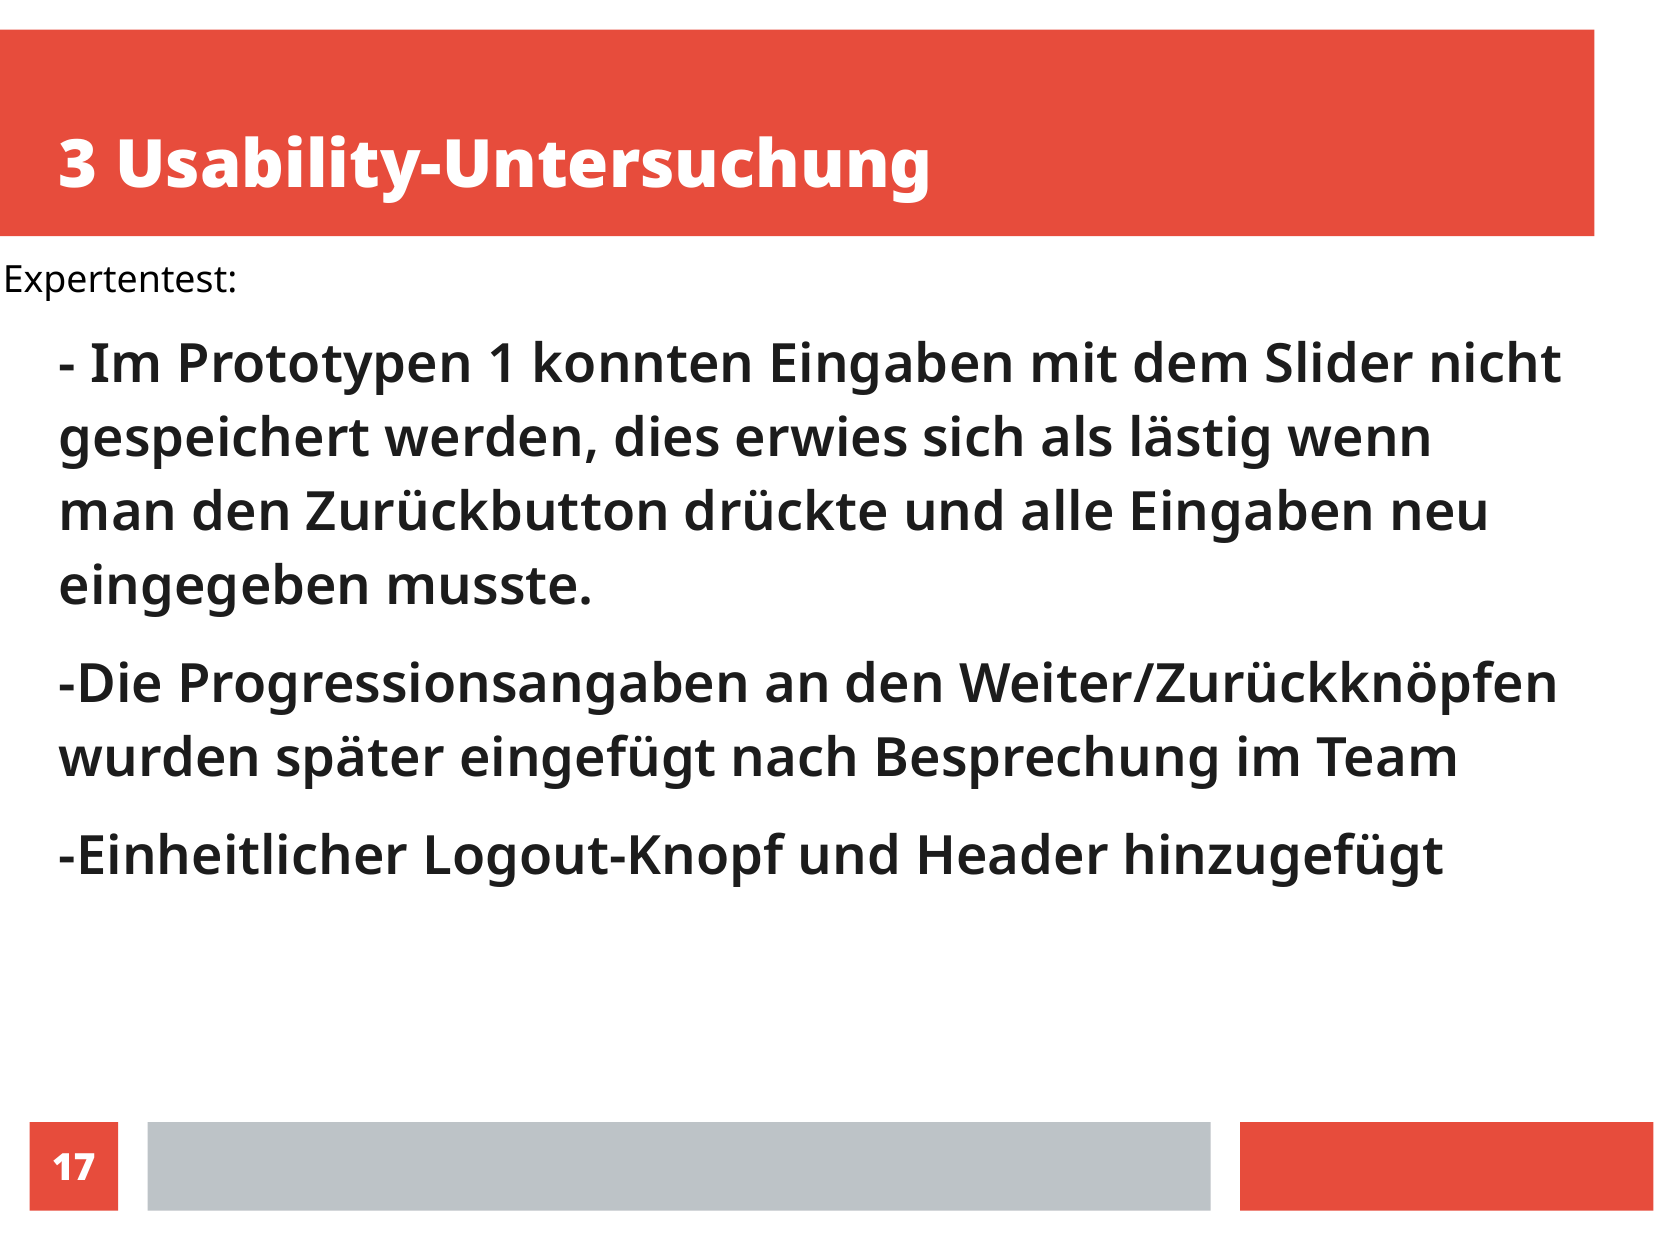

# 3 Usability-Untersuchung
Expertentest:
- Im Prototypen 1 konnten Eingaben mit dem Slider nicht gespeichert werden, dies erwies sich als lästig wenn man den Zurückbutton drückte und alle Eingaben neu eingegeben musste.
-Die Progressionsangaben an den Weiter/Zurückknöpfen wurden später eingefügt nach Besprechung im Team
-Einheitlicher Logout-Knopf und Header hinzugefügt
17